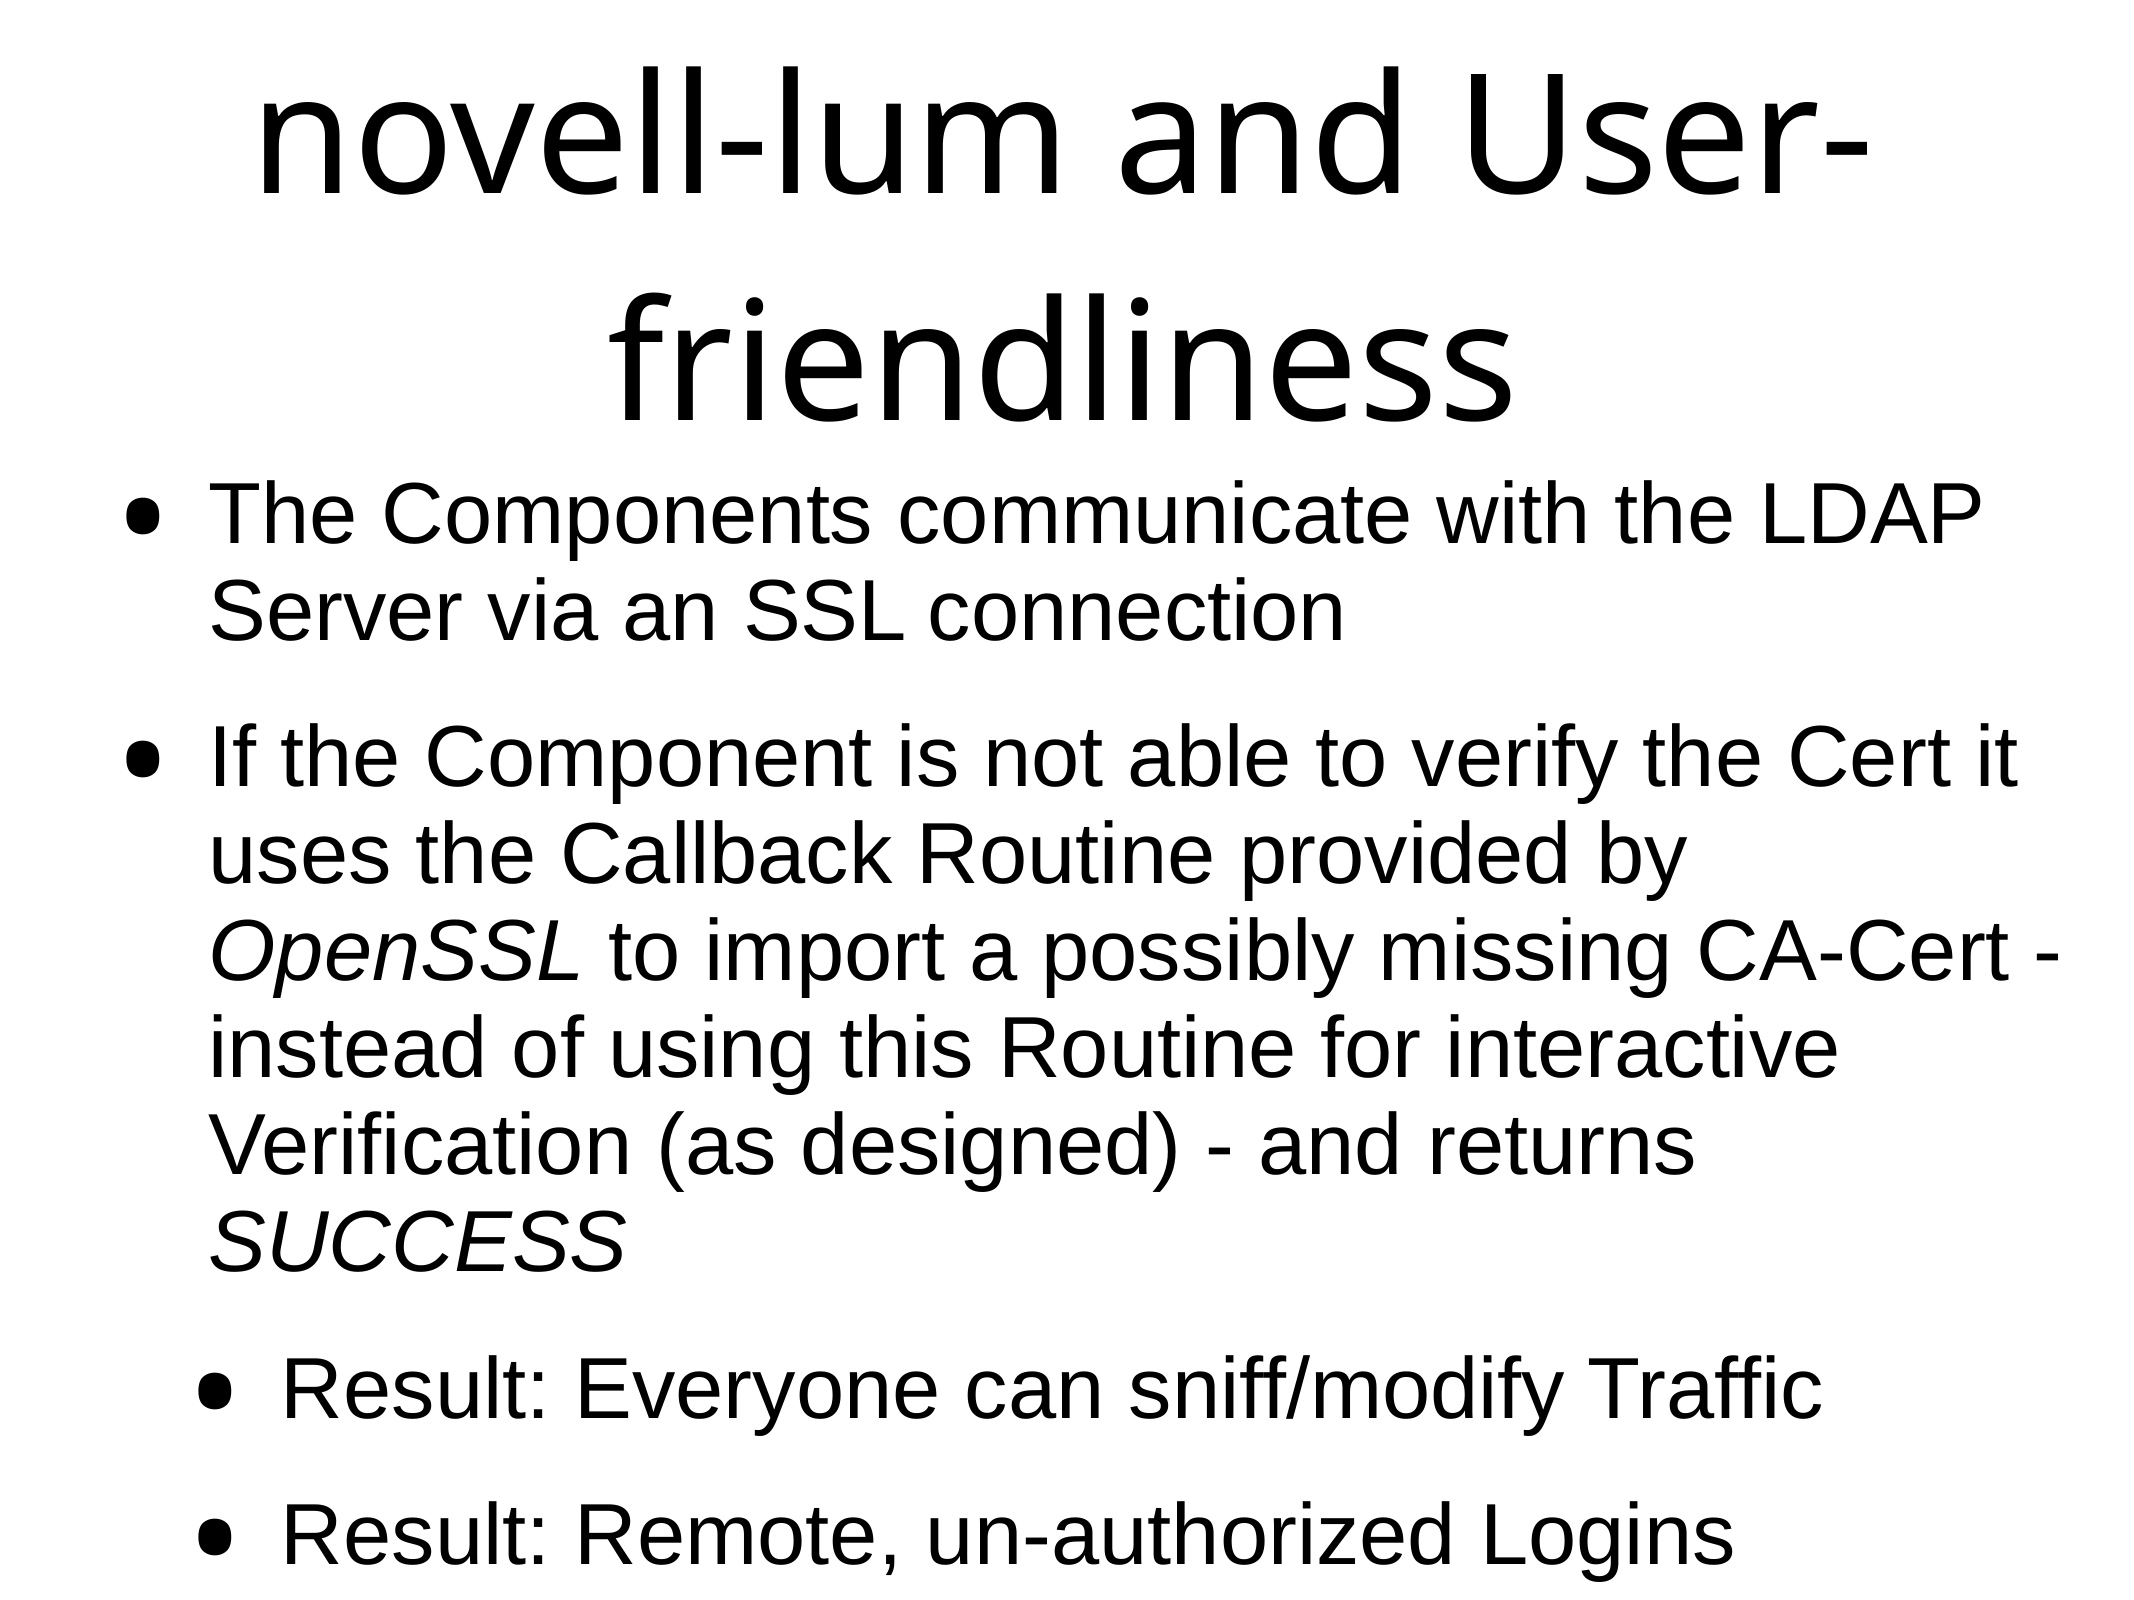

# novell-lum and User-friendliness
The Components communicate with the LDAP Server via an SSL connection
If the Component is not able to verify the Cert it uses the Callback Routine provided by OpenSSL to import a possibly missing CA-Cert - instead of using this Routine for interactive Verification (as designed) - and returns SUCCESS
Result: Everyone can sniff/modify Traffic
Result: Remote, un-authorized Logins